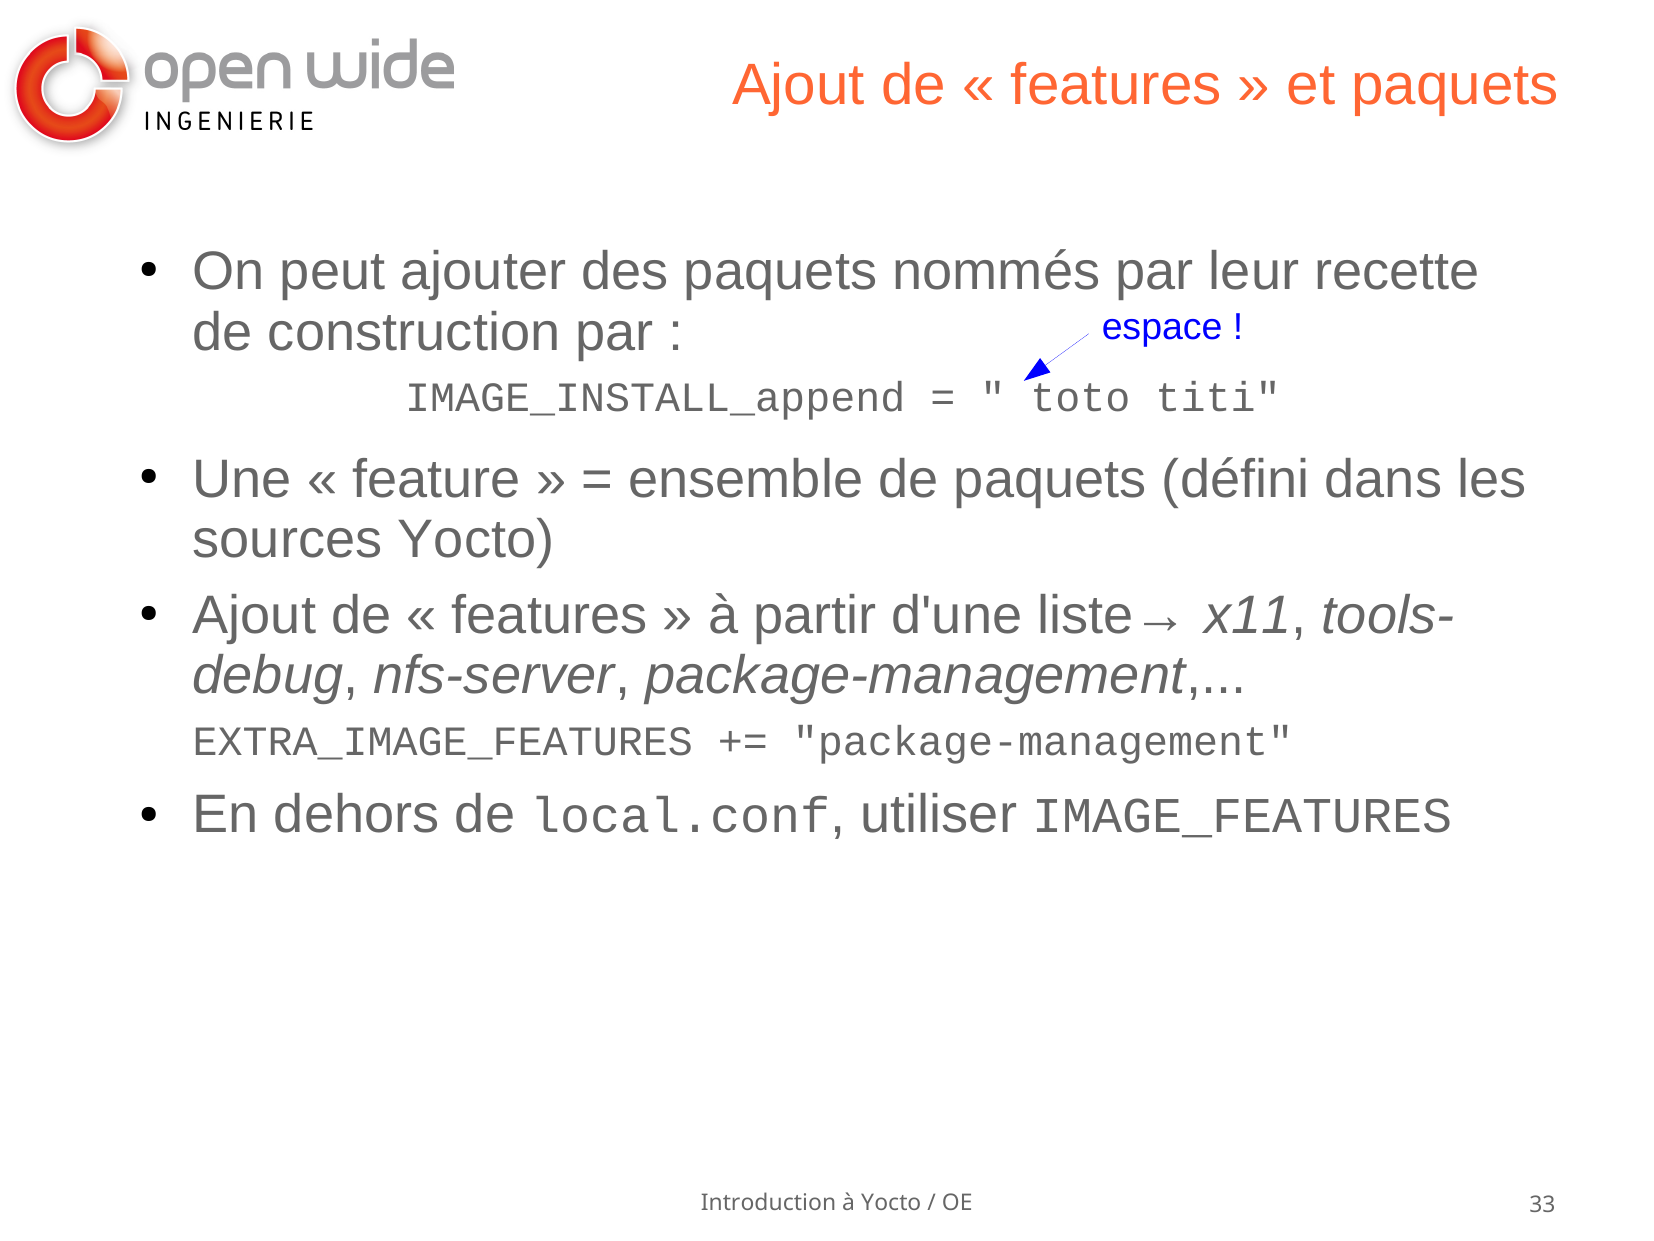

# Ajout de « features » et paquets
On peut ajouter des paquets nommés par leur recette de construction par :
IMAGE_INSTALL_append = " toto titi"
Une « feature » = ensemble de paquets (défini dans les sources Yocto)
Ajout de « features » à partir d'une liste→ x11, tools-debug, nfs-server, package-management,...
EXTRA_IMAGE_FEATURES += "package-management"
En dehors de local.conf, utiliser IMAGE_FEATURES
espace !